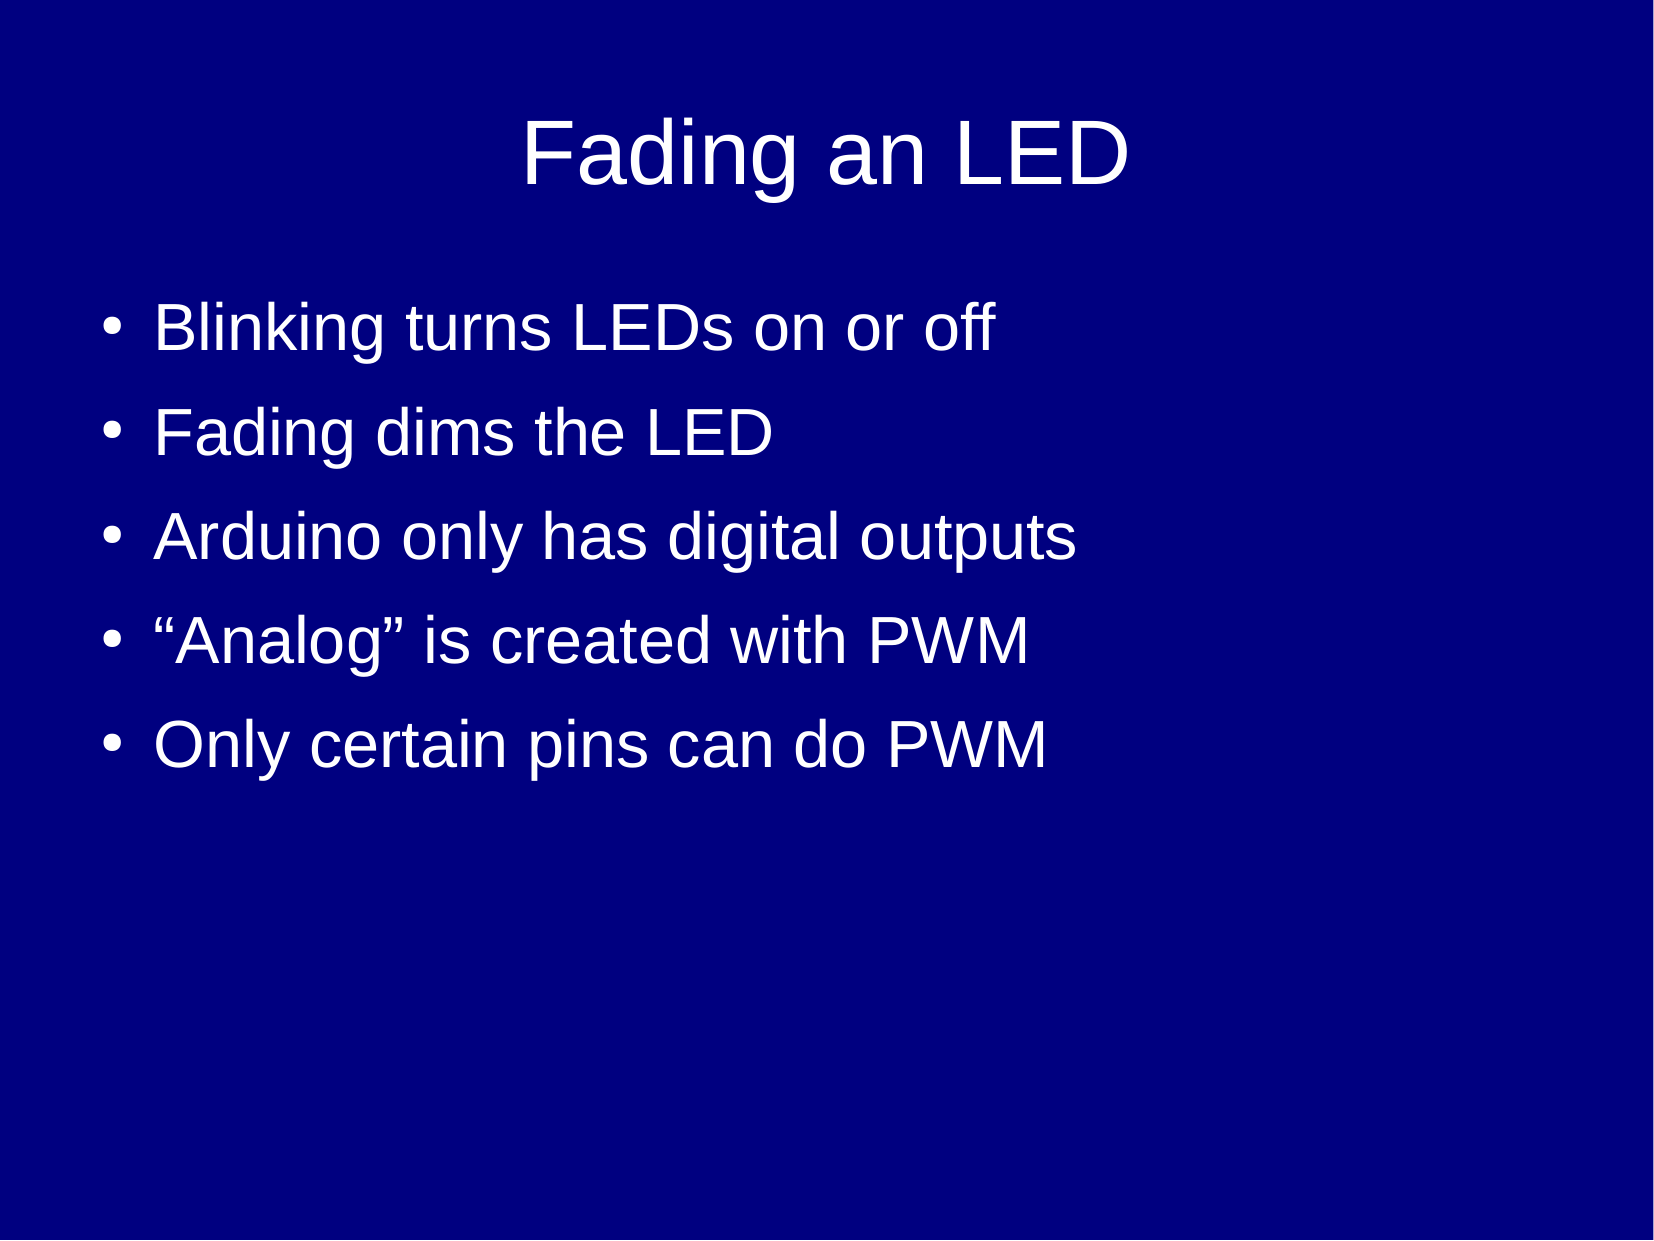

# Fading an LED
Blinking turns LEDs on or off
Fading dims the LED
Arduino only has digital outputs
“Analog” is created with PWM
Only certain pins can do PWM